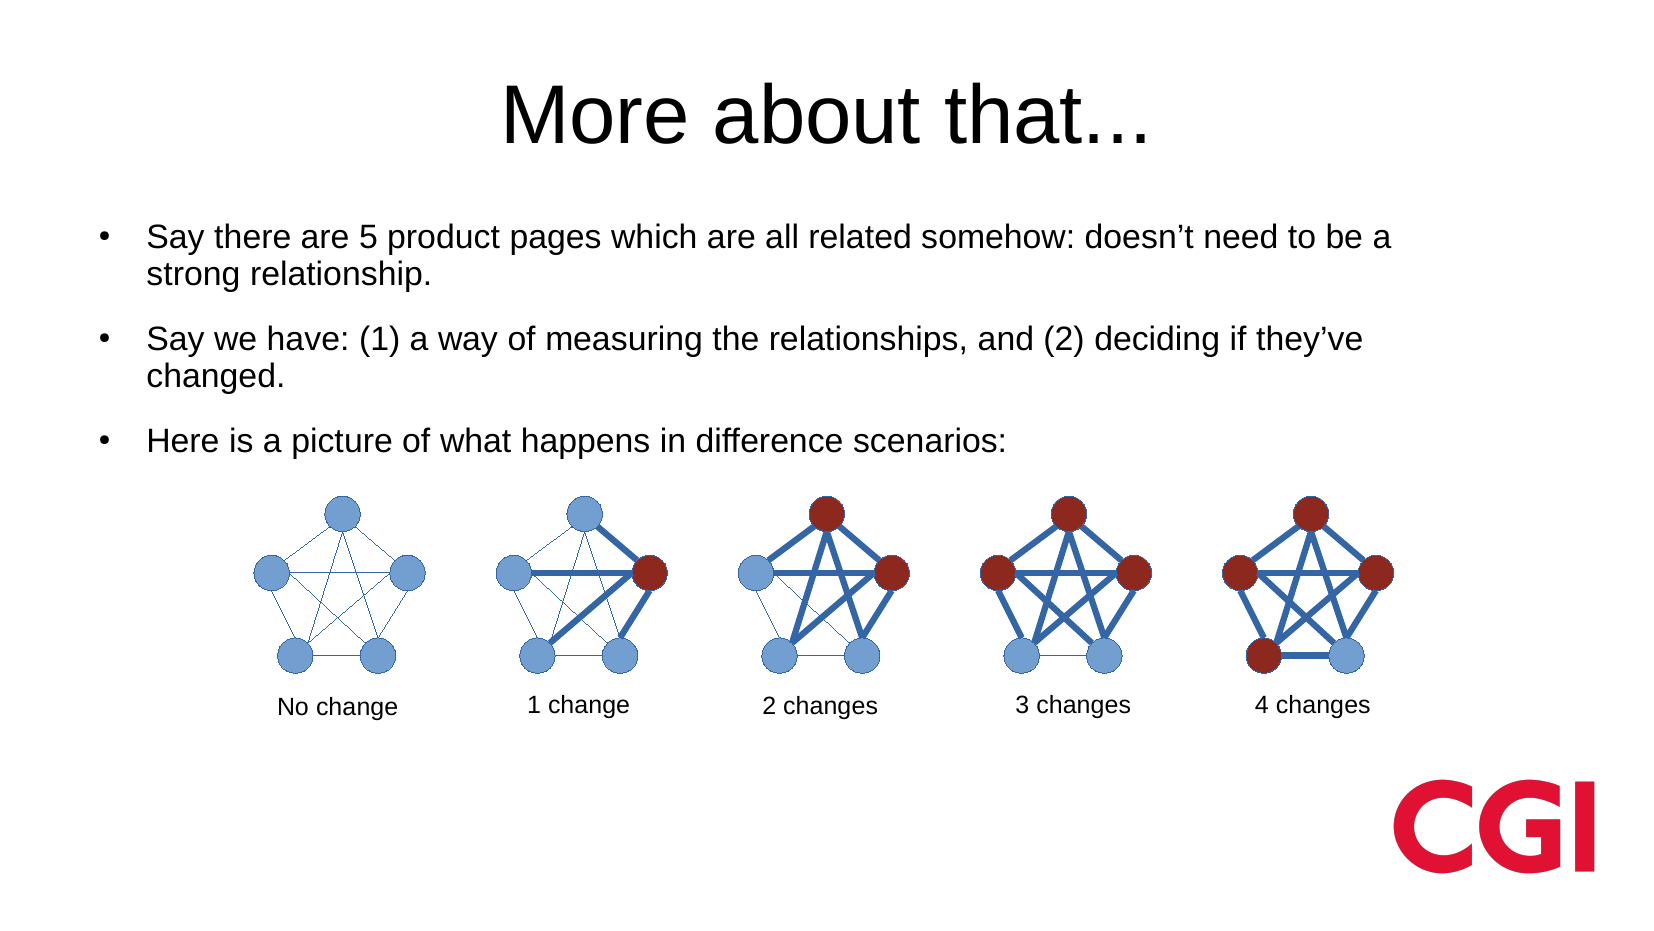

# More about that...
Say there are 5 product pages which are all related somehow: doesn’t need to be a strong relationship.
Say we have: (1) a way of measuring the relationships, and (2) deciding if they’ve changed.
Here is a picture of what happens in difference scenarios:
1 change
3 changes
4 changes
2 changes
No change